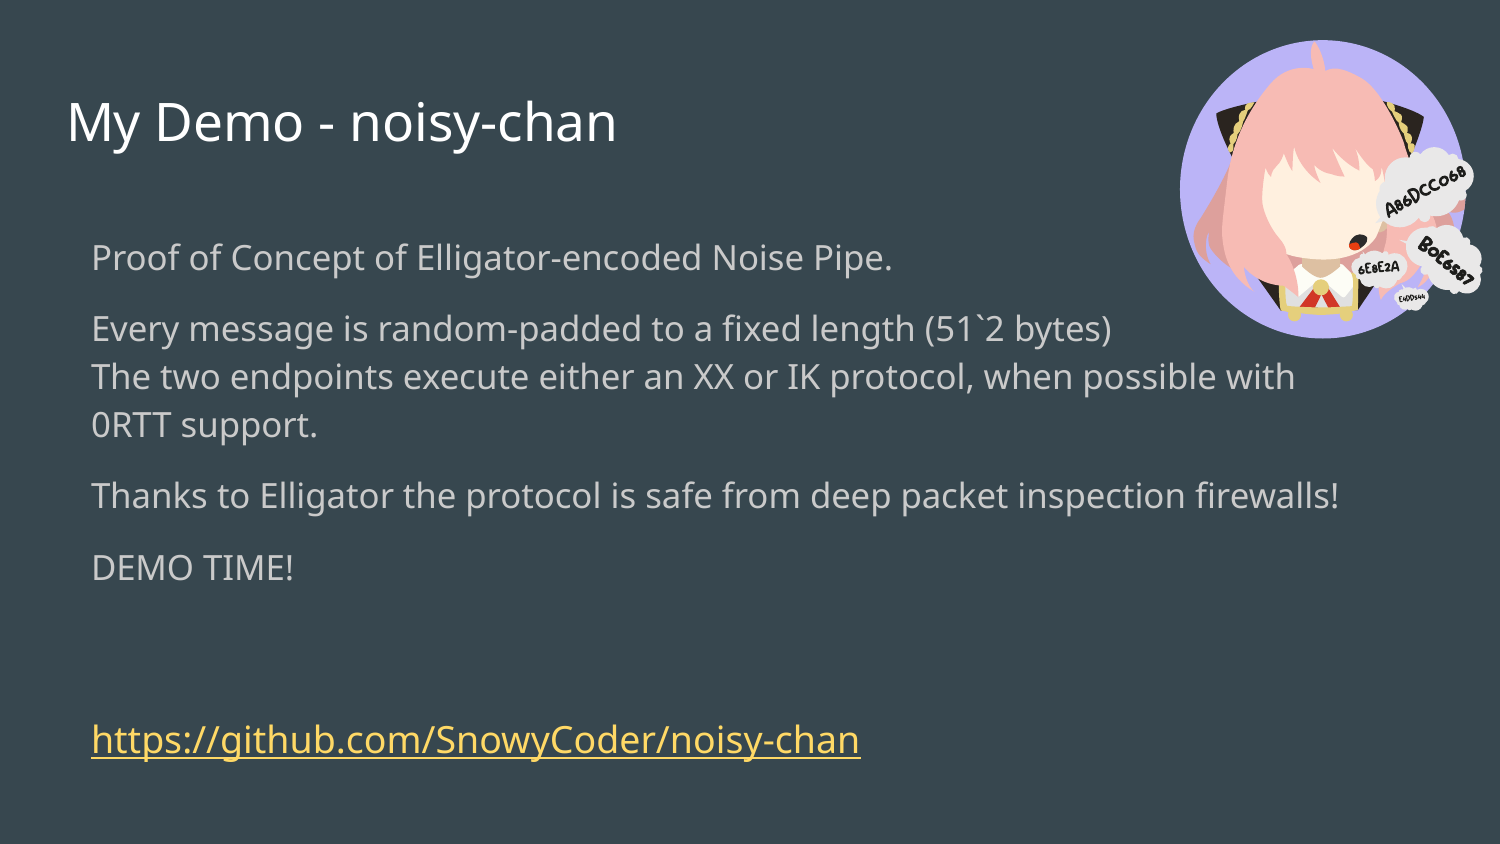

# My Demo - noisy-chan
Proof of Concept of Elligator-encoded Noise Pipe.
Every message is random-padded to a fixed length (51`2 bytes)
The two endpoints execute either an XX or IK protocol, when possible with 0RTT support.
Thanks to Elligator the protocol is safe from deep packet inspection firewalls!
DEMO TIME!
https://github.com/SnowyCoder/noisy-chan